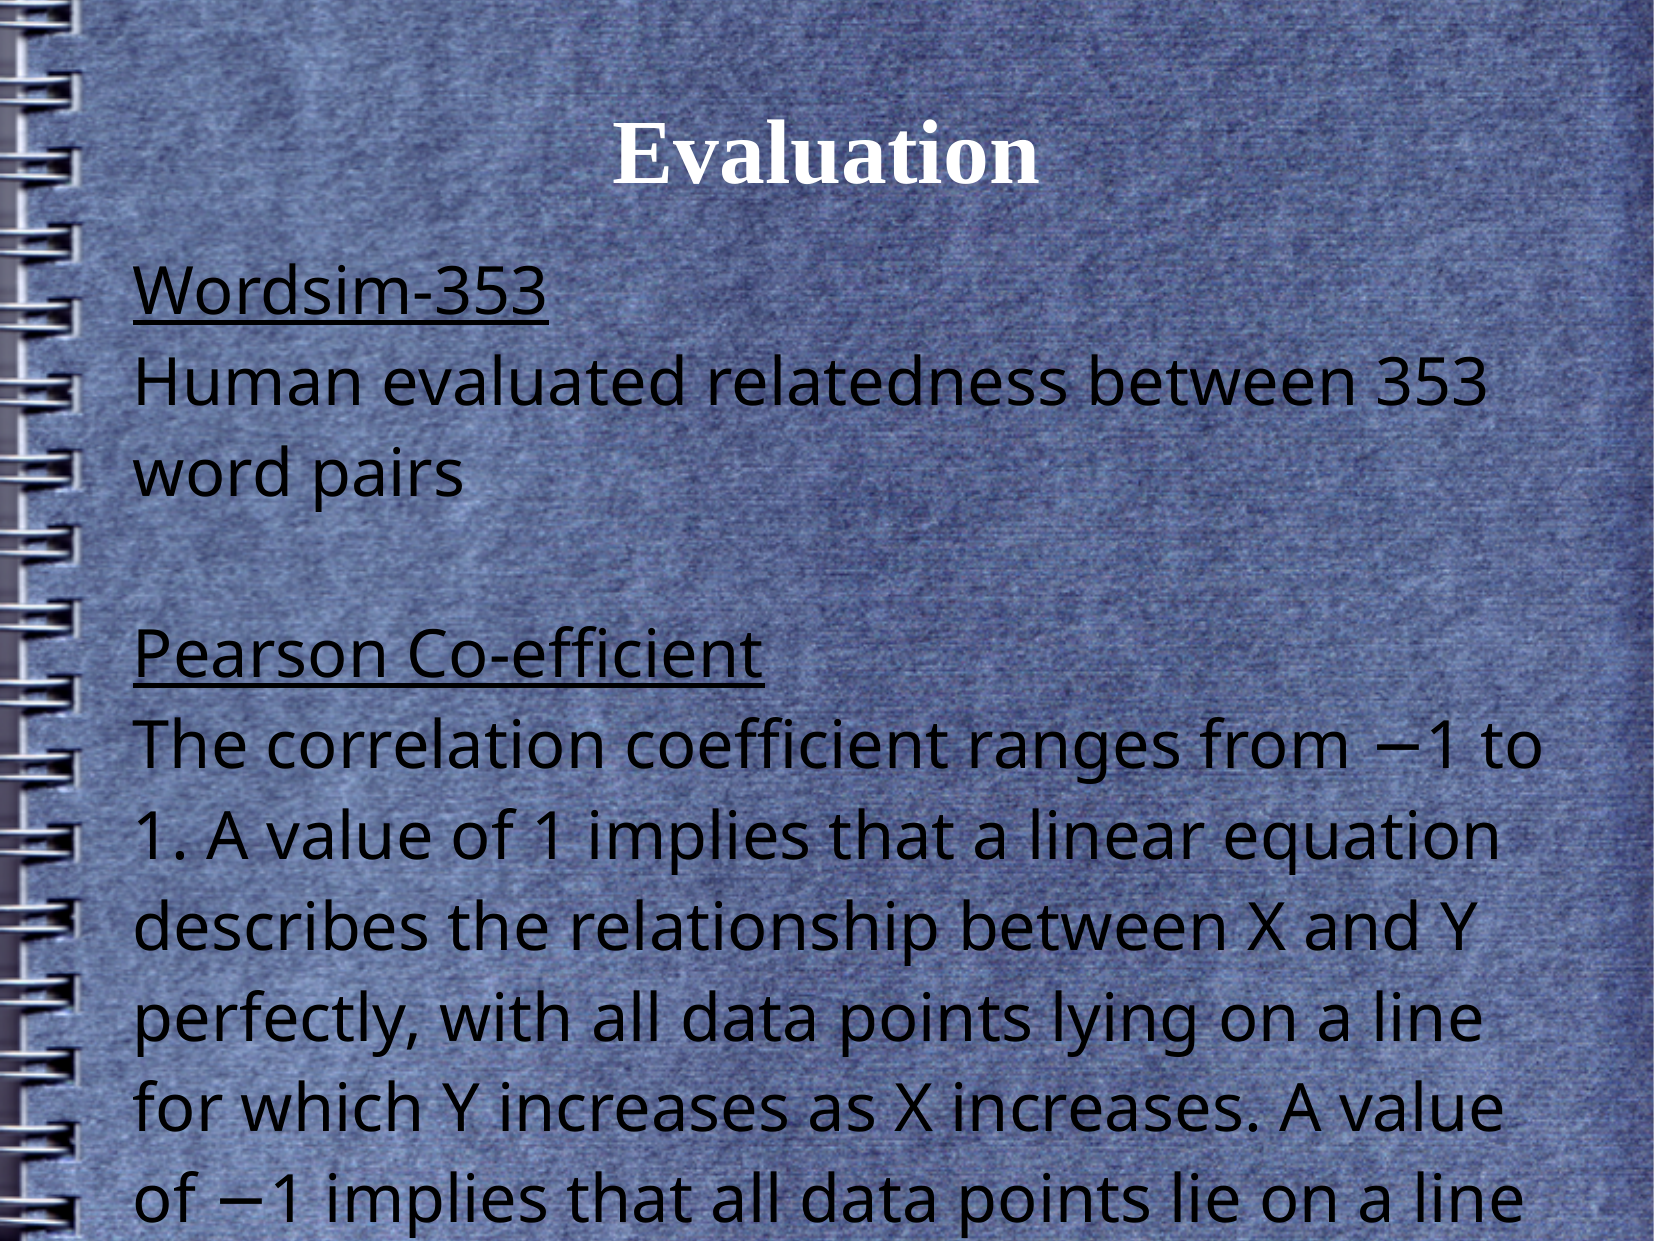

# Evaluation
Wordsim-353
Human evaluated relatedness between 353 word pairs
Pearson Co-efficient
The correlation coefficient ranges from −1 to 1. A value of 1 implies that a linear equation describes the relationship between X and Y perfectly, with all data points lying on a line for which Y increases as X increases. A value of −1 implies that all data points lie on a line for which Y decreases as X increases. A value of 0 implies that there is no linear correlation between the variables.